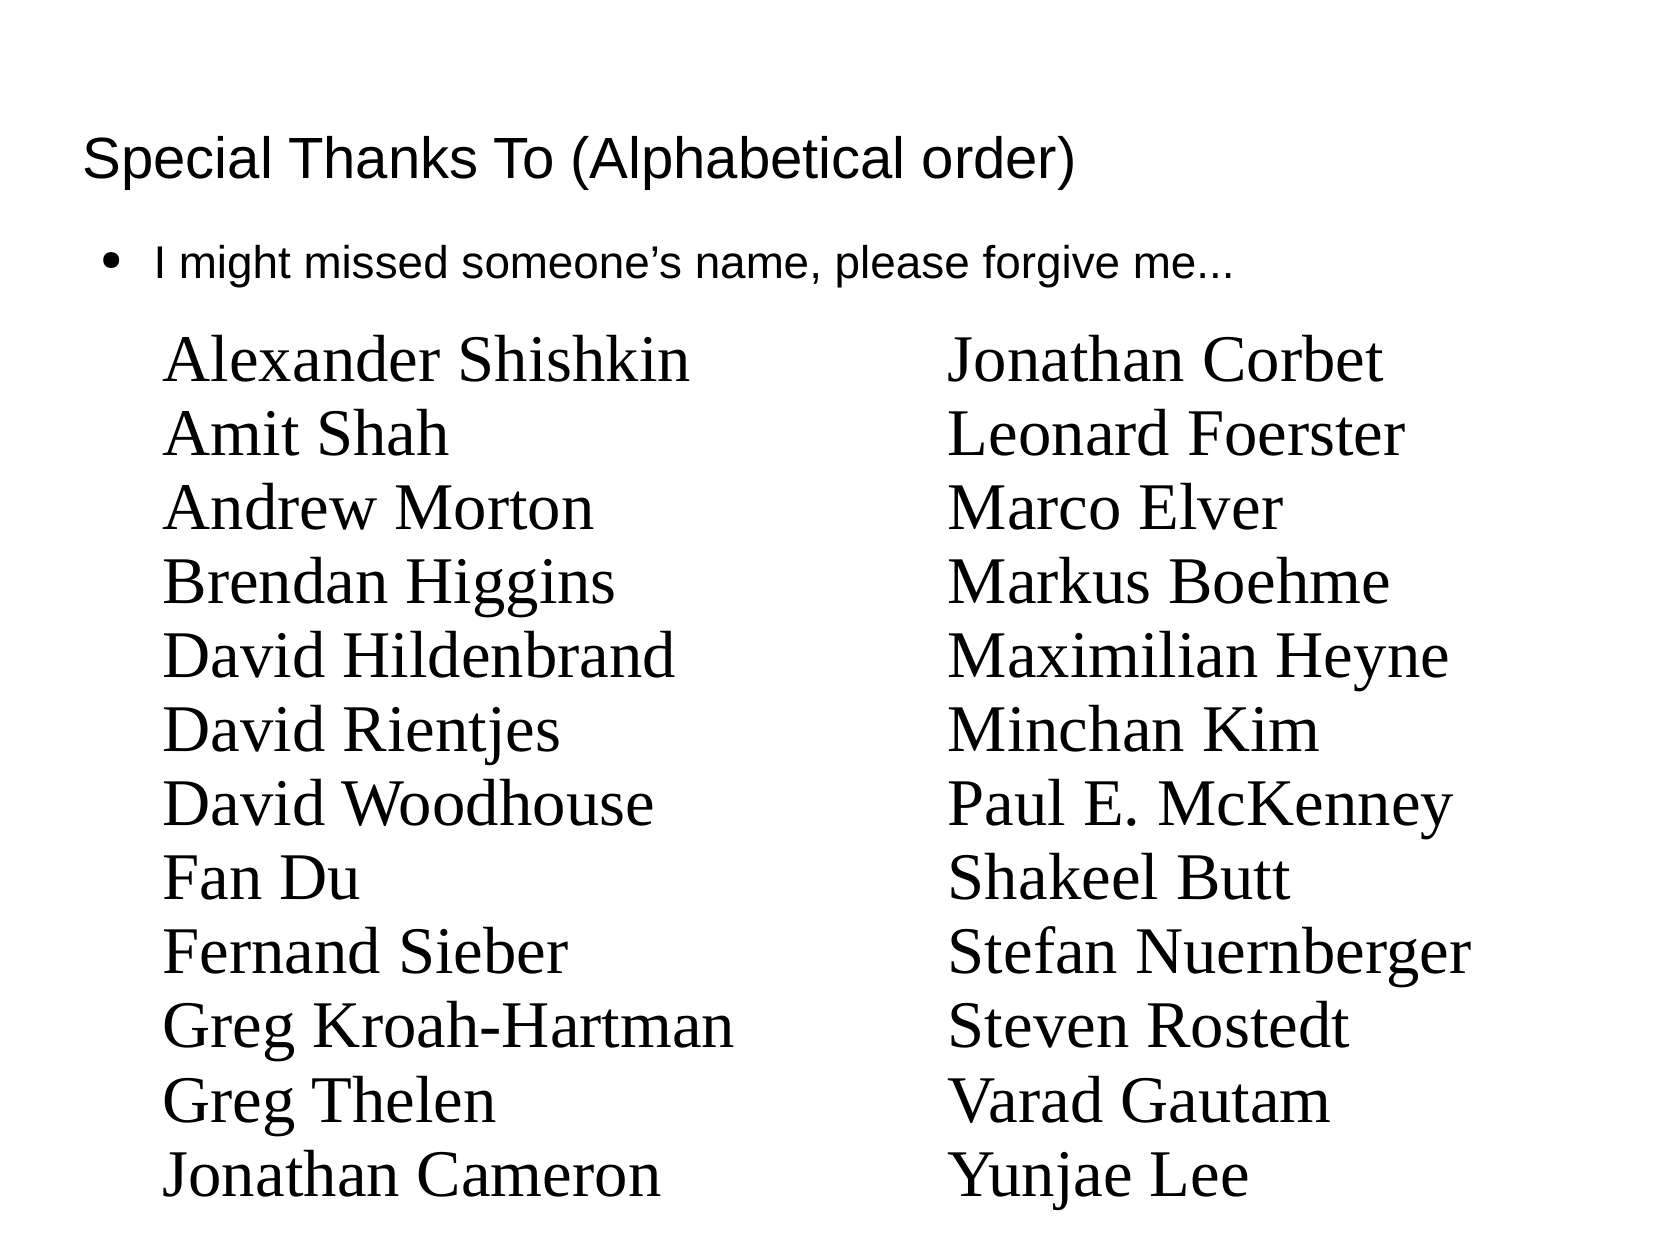

# Special Thanks To (Alphabetical order)
I might missed someone’s name, please forgive me...
Alexander Shishkin
Amit Shah
Andrew Morton
Brendan Higgins
David Hildenbrand
David Rientjes
David Woodhouse
Fan Du
Fernand Sieber
Greg Kroah-Hartman
Greg Thelen
Jonathan Cameron
Jonathan Corbet
Leonard Foerster
Marco Elver
Markus Boehme
Maximilian Heyne
Minchan Kim
Paul E. McKenney
Shakeel Butt
Stefan Nuernberger
Steven Rostedt
Varad Gautam
Yunjae Lee